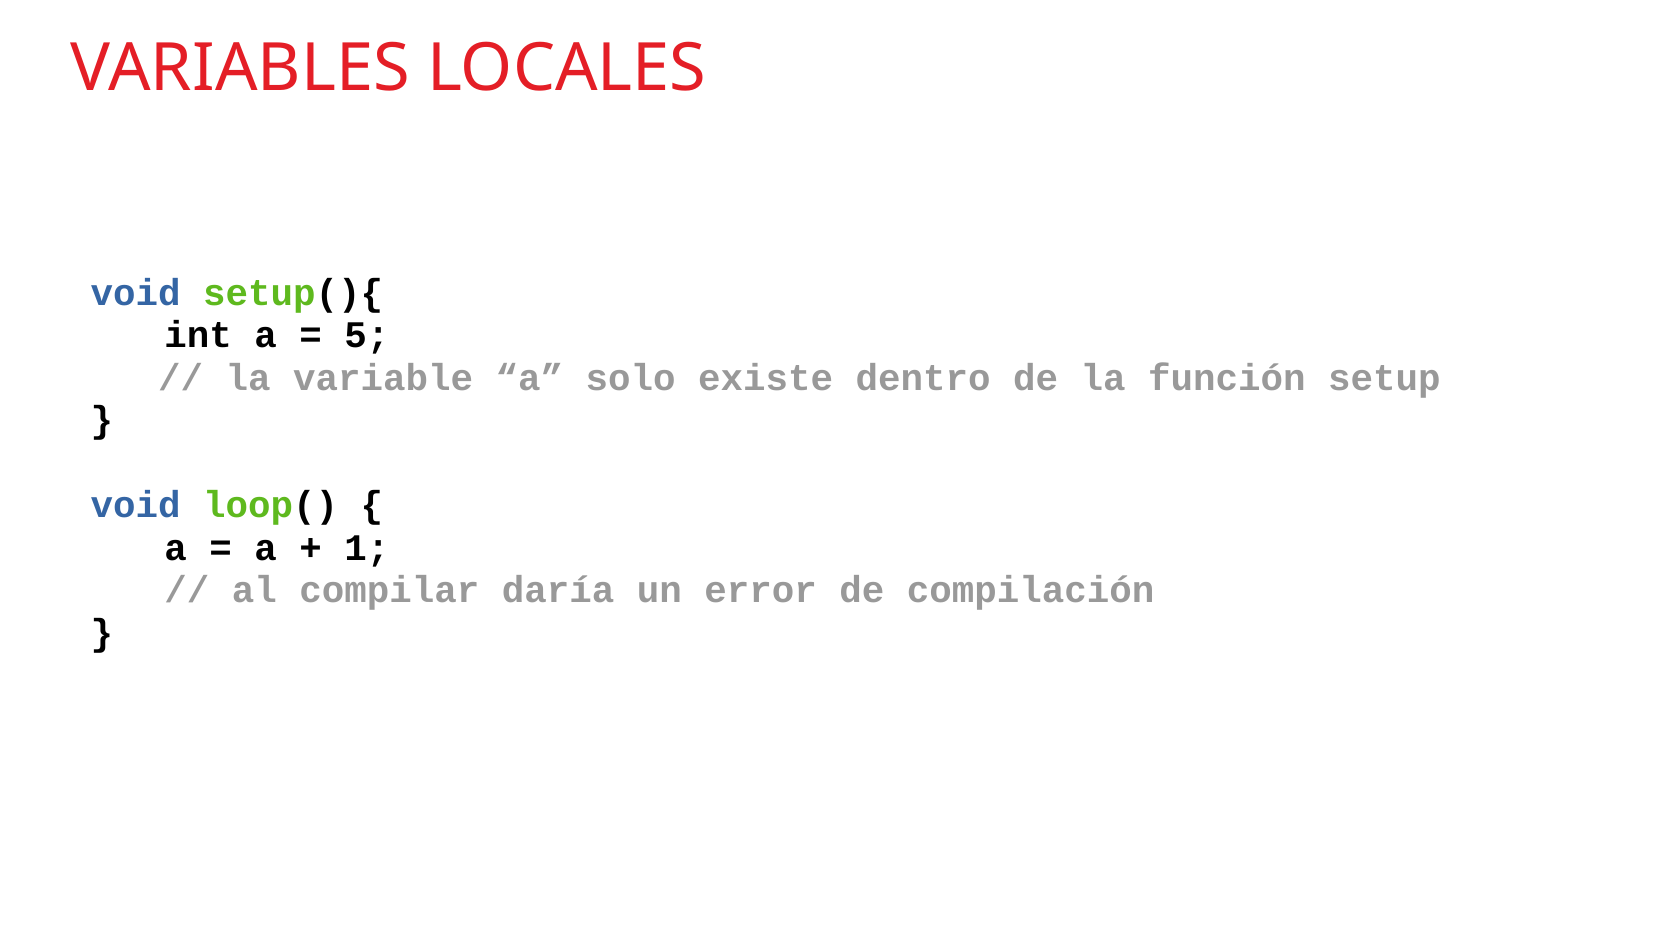

# VARIABLES LOCALES
void setup(){
	int a = 5;
 // la variable “a” solo existe dentro de la función setup
}
void loop() {
	a = a + 1;
	// al compilar daría un error de compilación
}